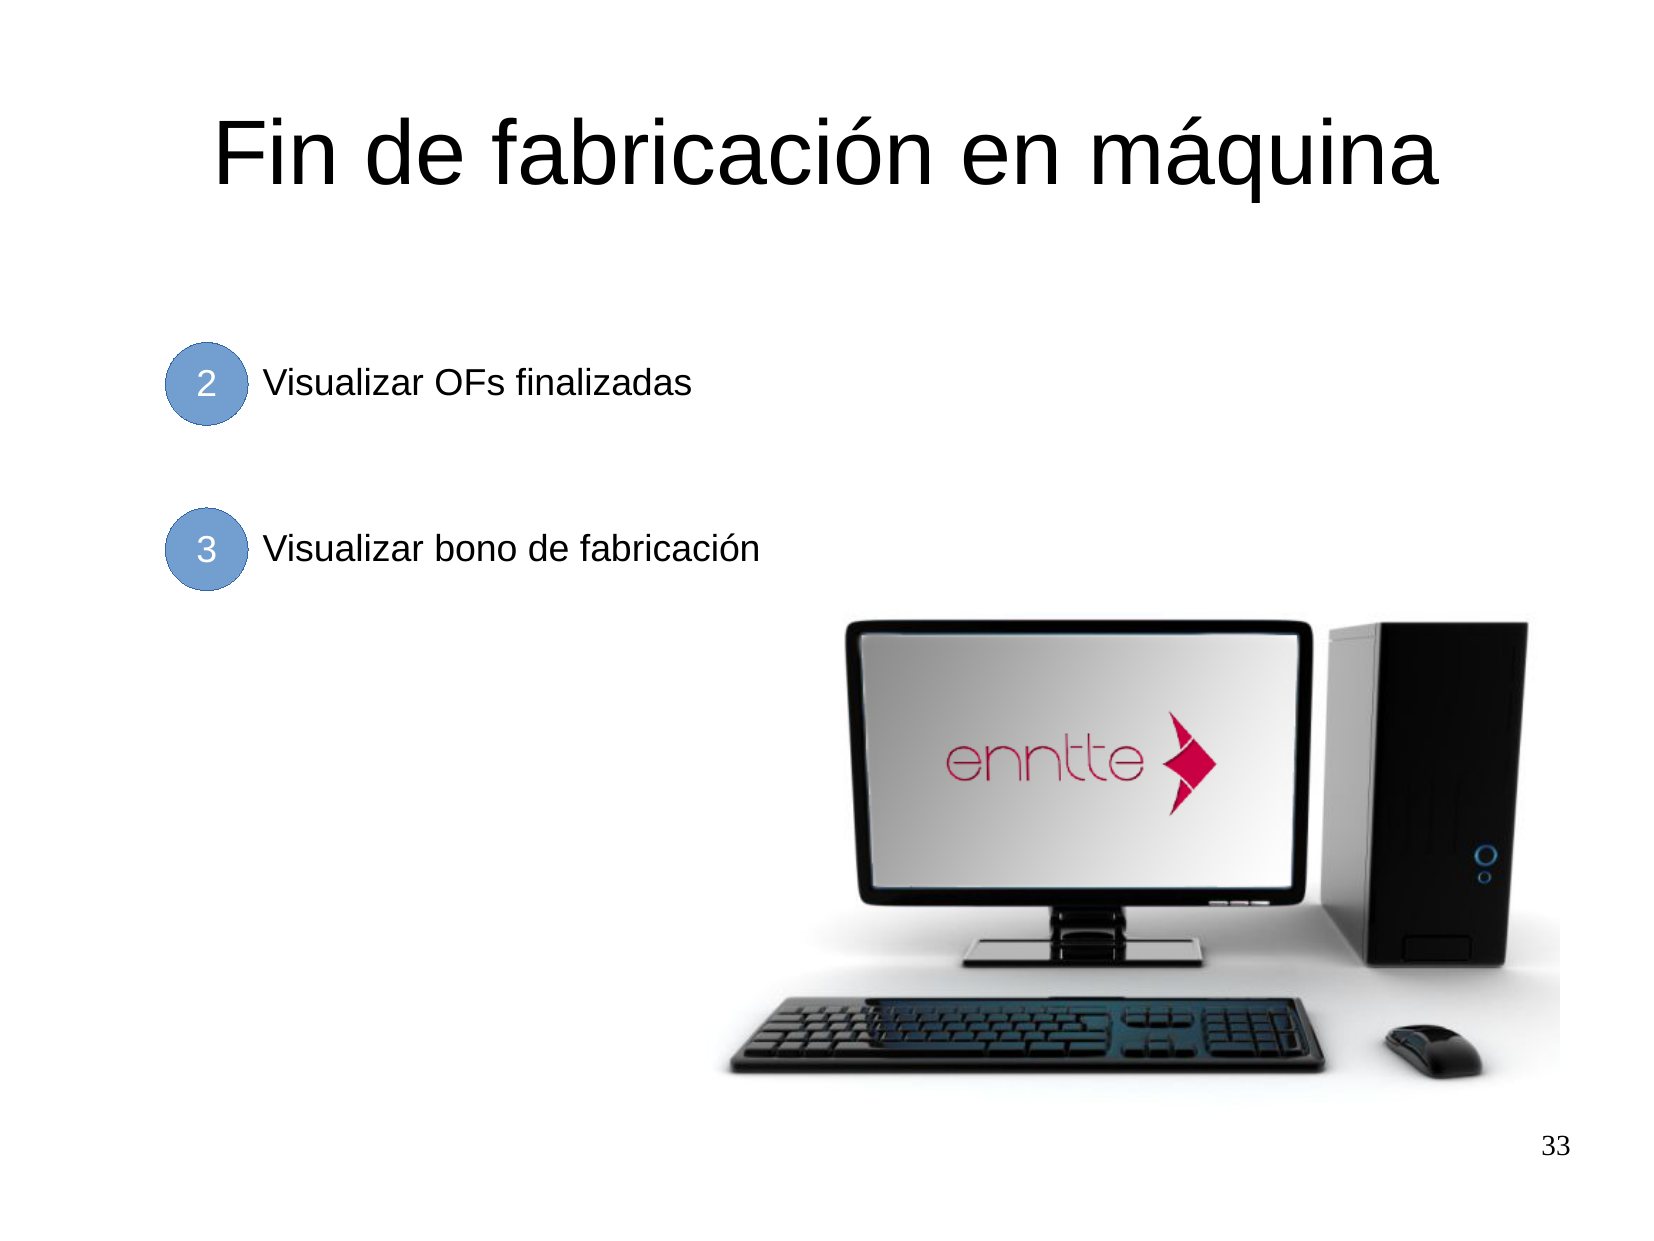

# Fin de fabricación en máquina
2
Visualizar OFs finalizadas
3
Visualizar bono de fabricación
33